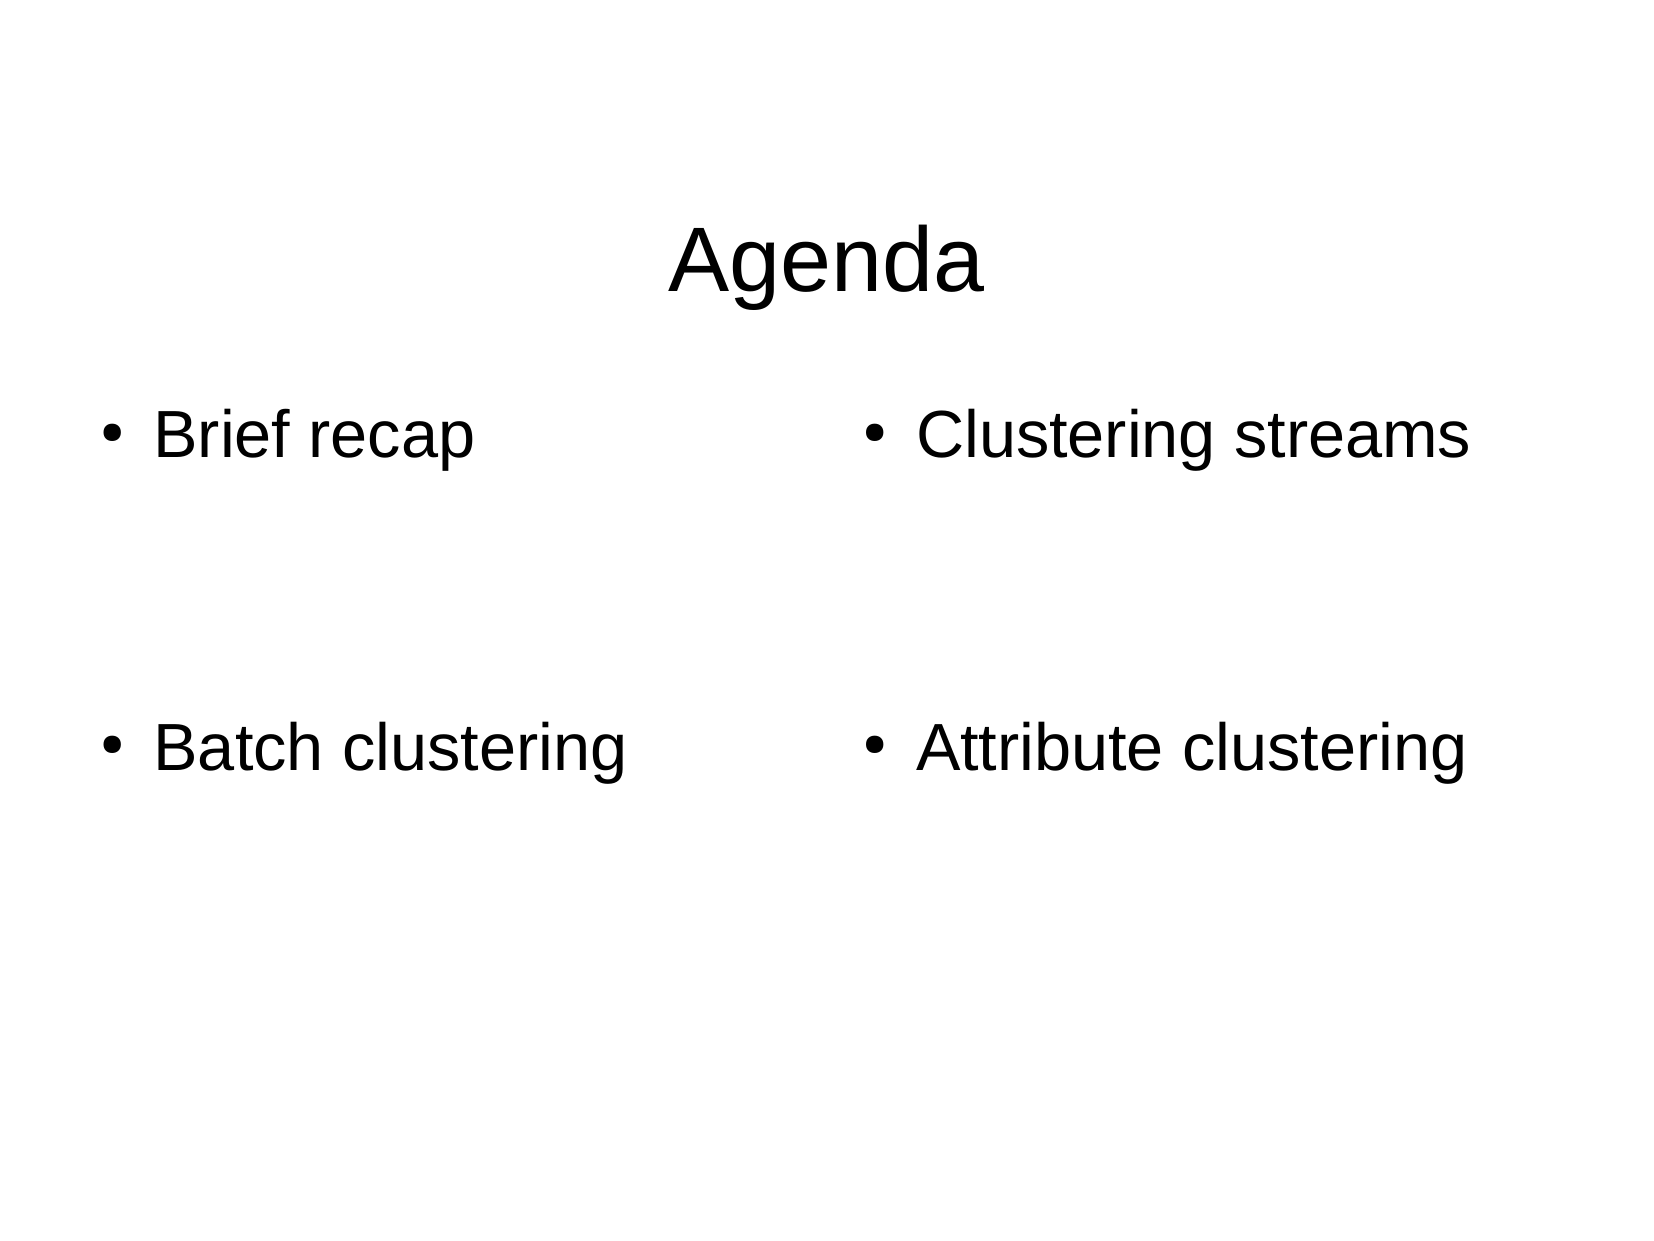

# Agenda
Brief recap
Batch clustering
Clustering streams
Attribute clustering